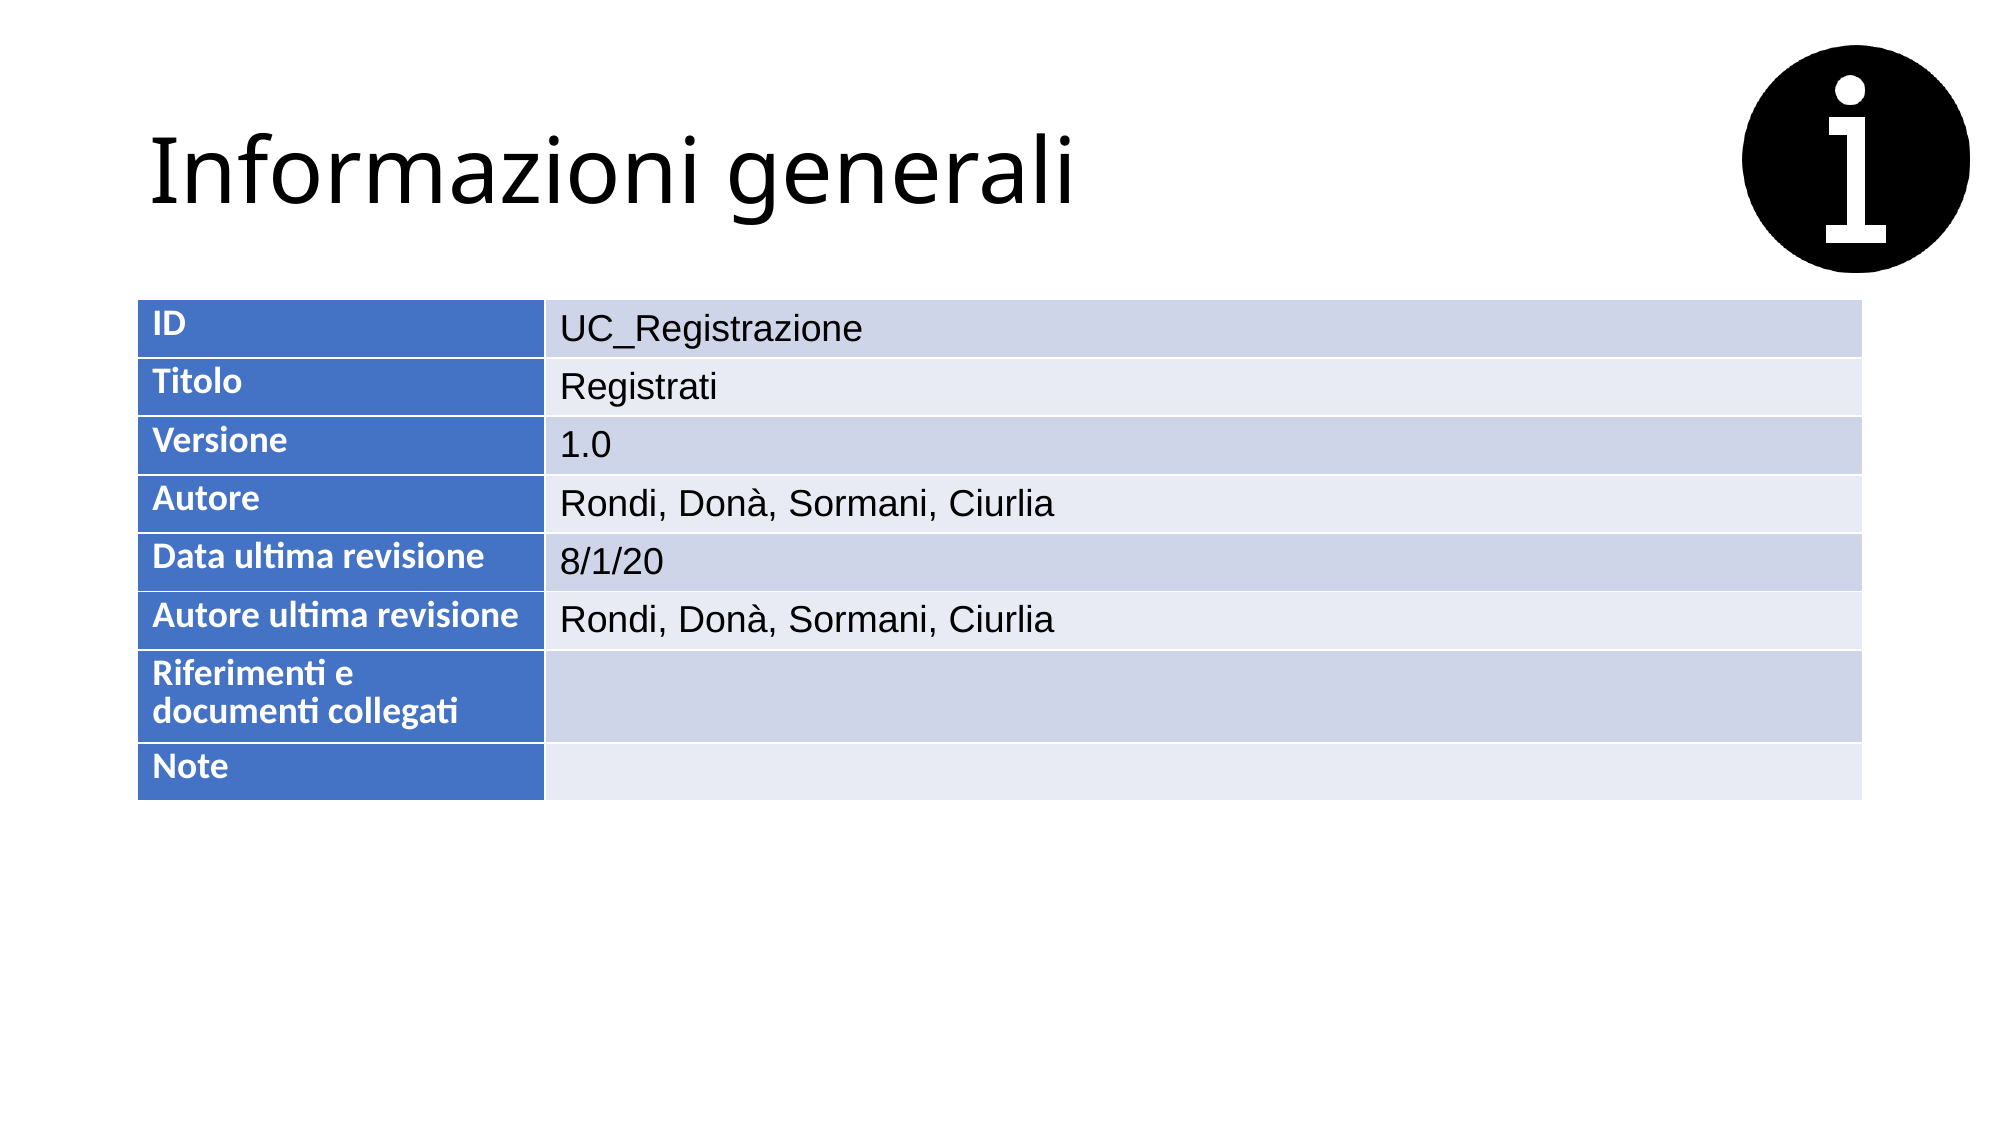

# Informazioni generali
| ID | UC\_Registrazione |
| --- | --- |
| Titolo | Registrati |
| Versione | 1.0 |
| Autore | Rondi, Donà, Sormani, Ciurlia |
| Data ultima revisione | 8/1/20 |
| Autore ultima revisione | Rondi, Donà, Sormani, Ciurlia |
| Riferimenti e documenti collegati | |
| Note | |